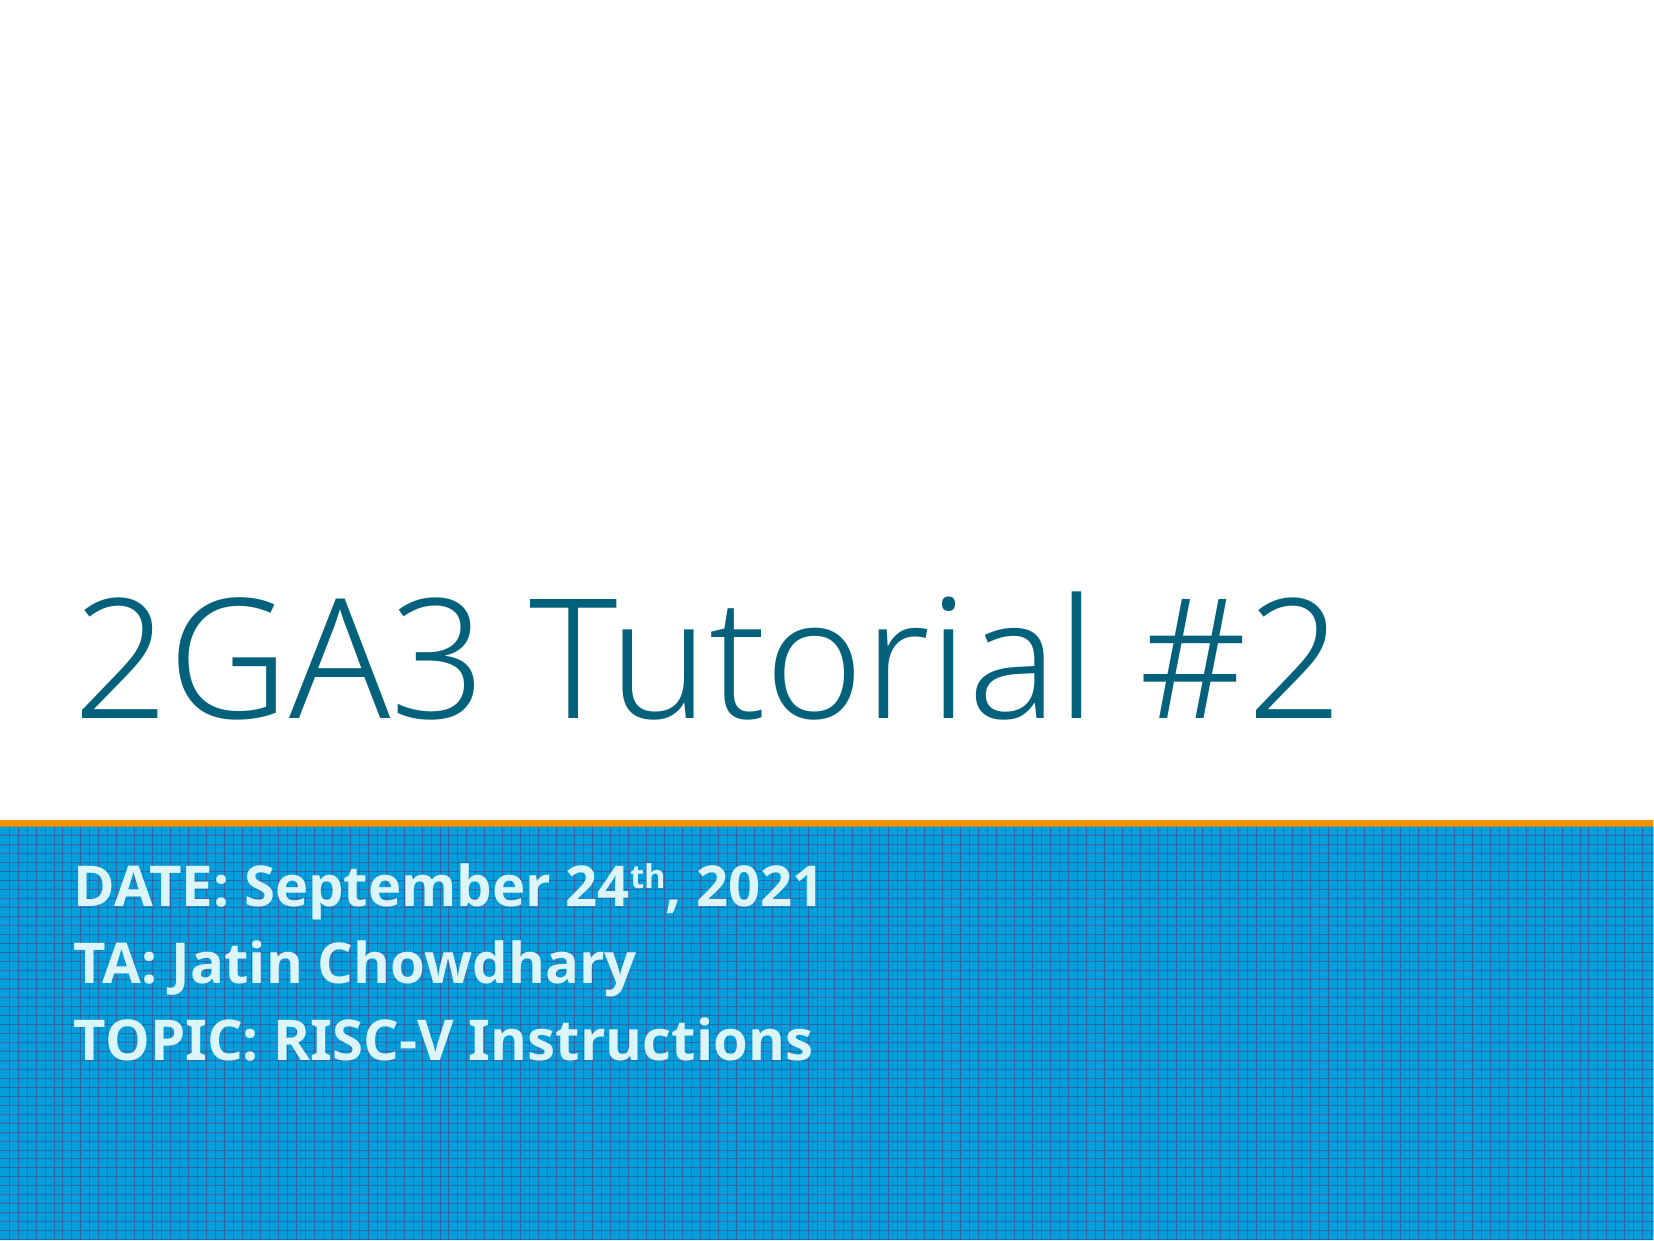

# 2GA3 Tutorial #2
DATE: September 24th, 2021
TA: Jatin Chowdhary
TOPIC: RISC-V Instructions